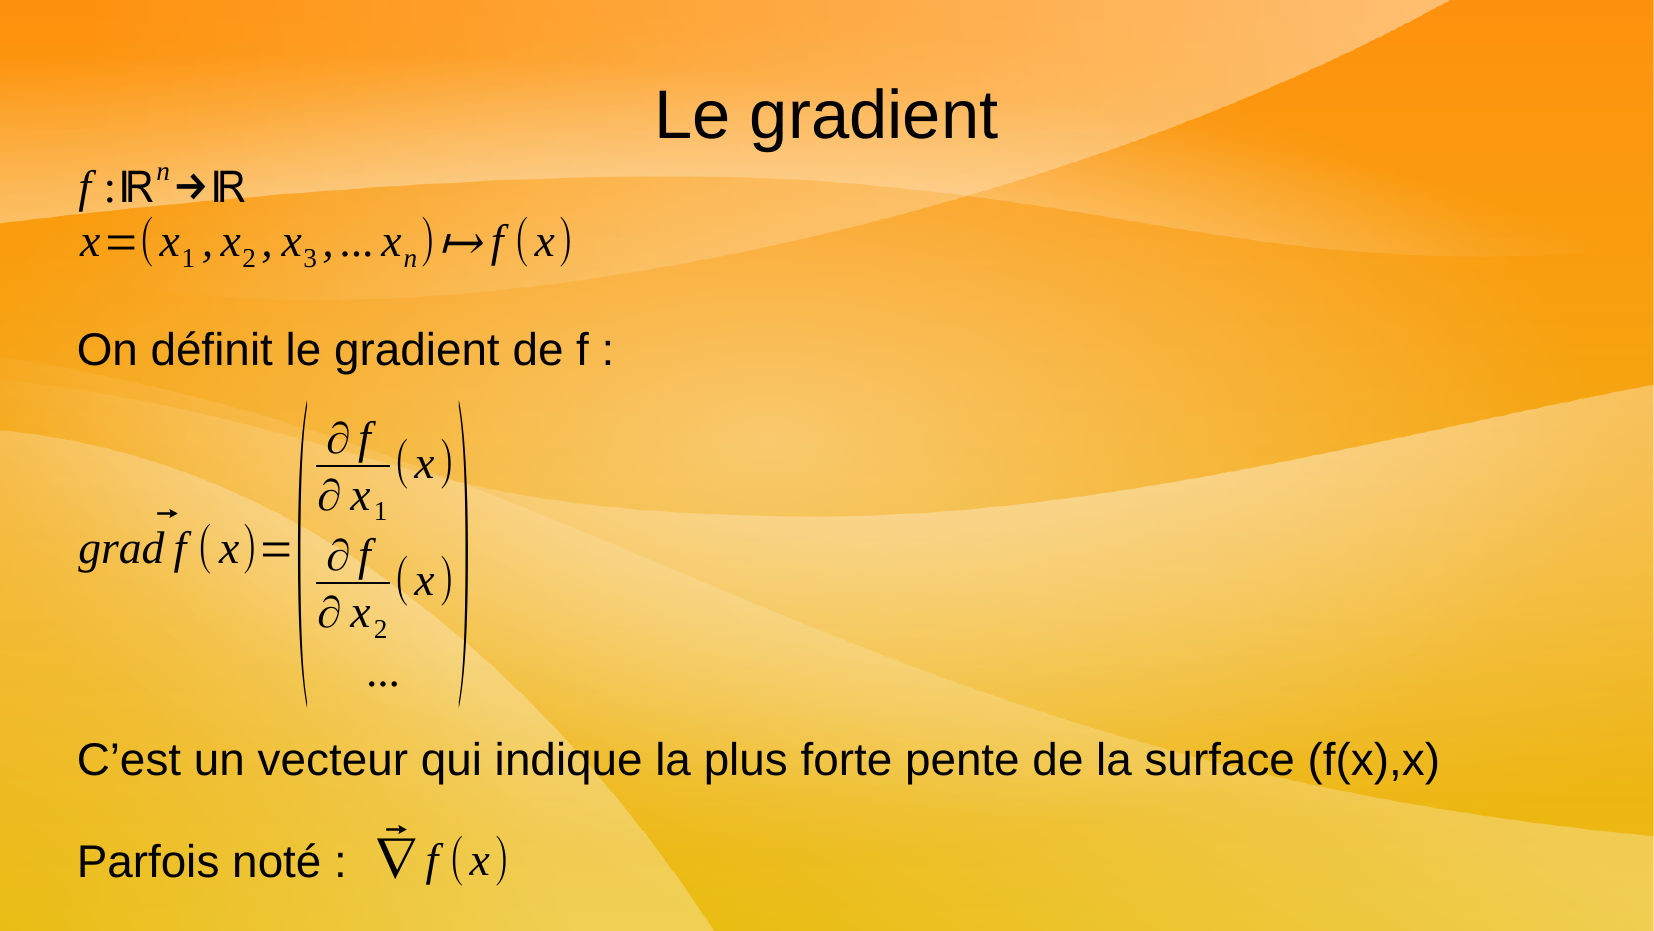

# Le gradient
On définit le gradient de f :
C’est un vecteur qui indique la plus forte pente de la surface (f(x),x)
Parfois noté :